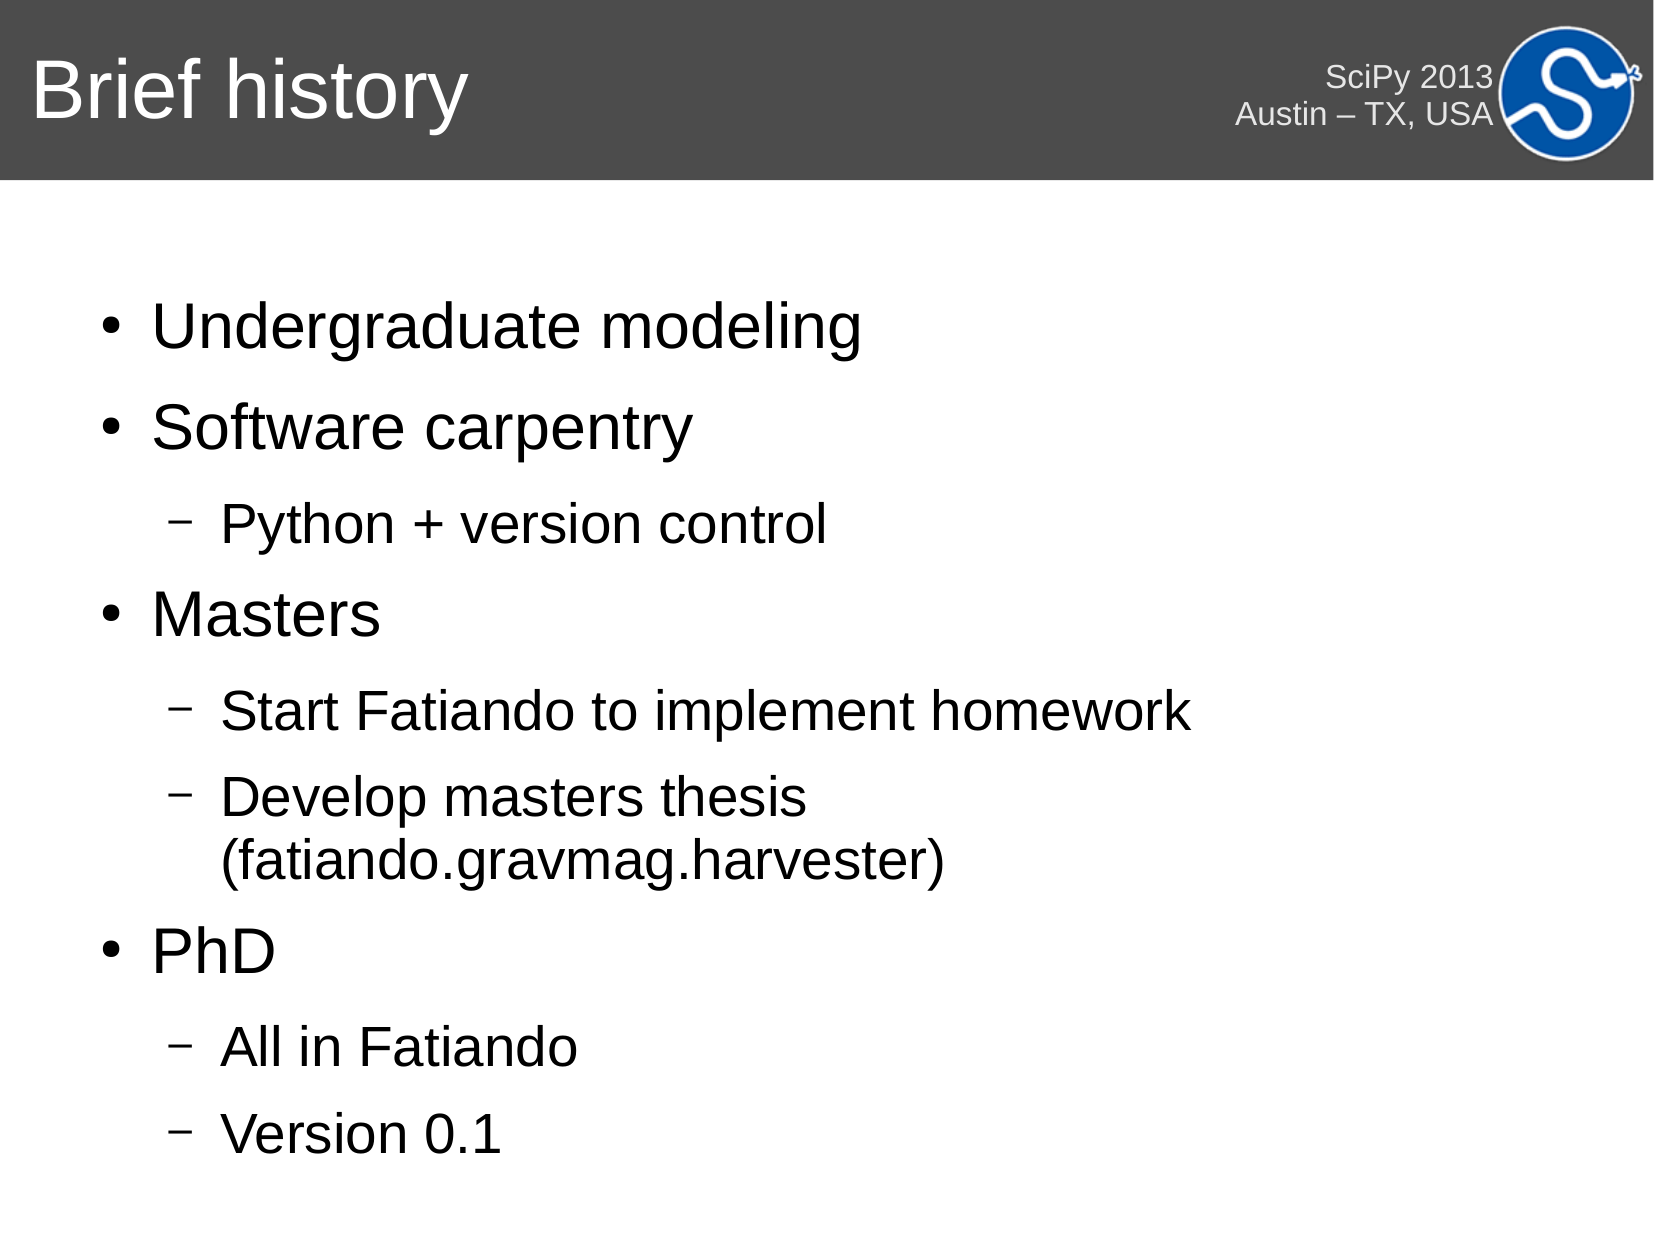

# Brief history
Undergraduate modeling
Software carpentry
Python + version control
Masters
Start Fatiando to implement homework
Develop masters thesis (fatiando.gravmag.harvester)
PhD
All in Fatiando
Version 0.1